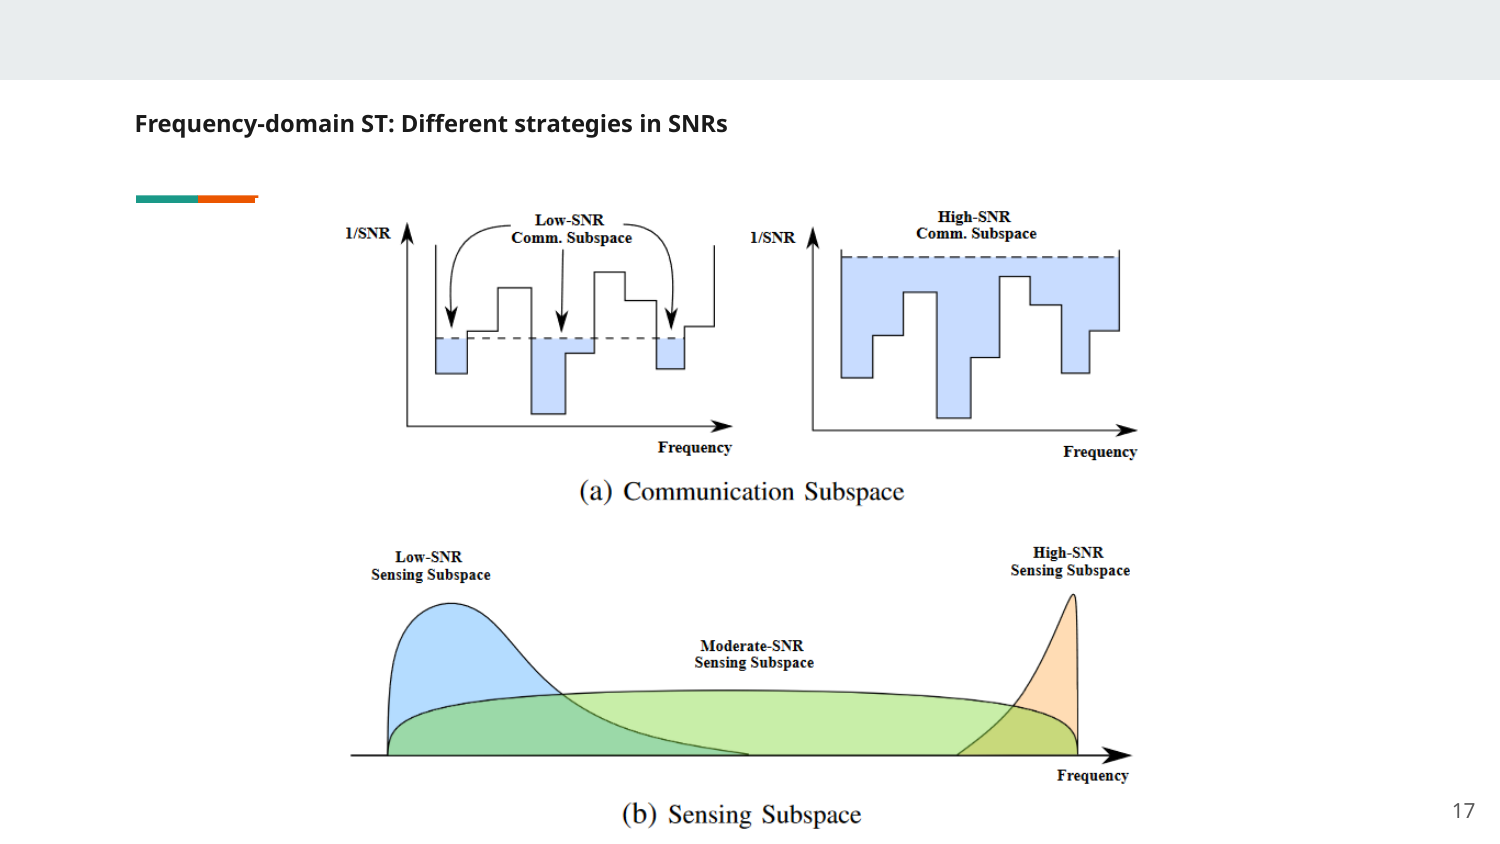

# Frequency-domain ST: Different strategies in SNRs